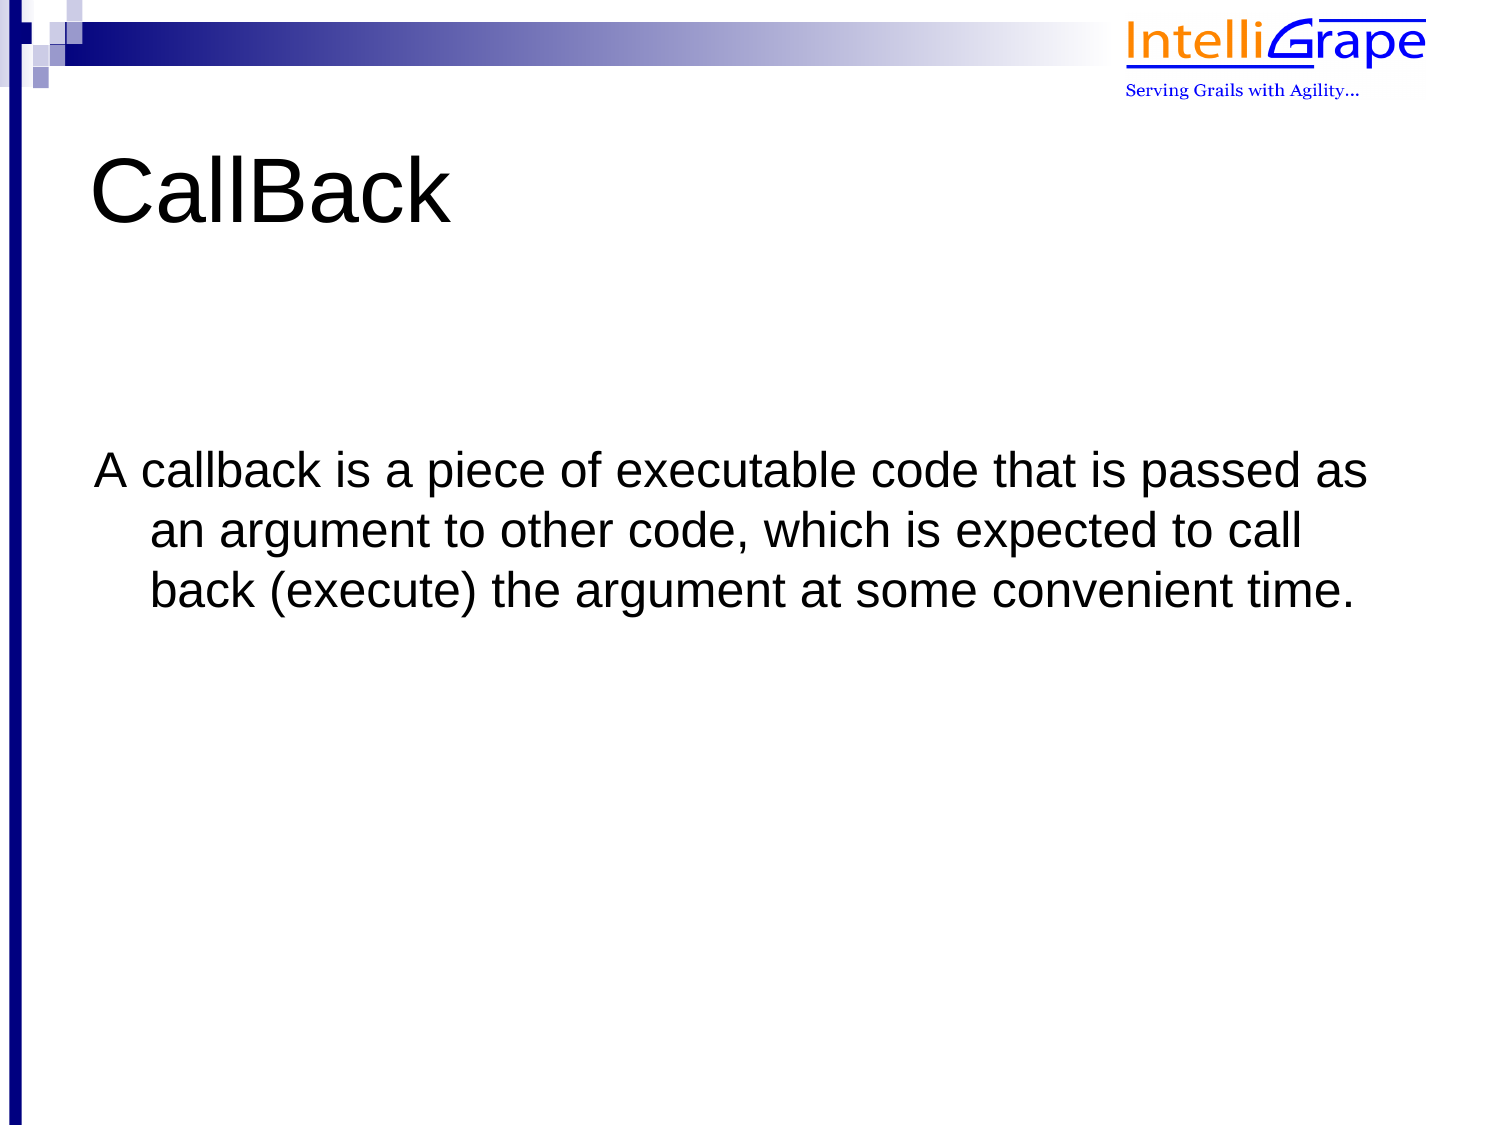

# CallBack
A callback is a piece of executable code that is passed as an argument to other code, which is expected to call back (execute) the argument at some convenient time.